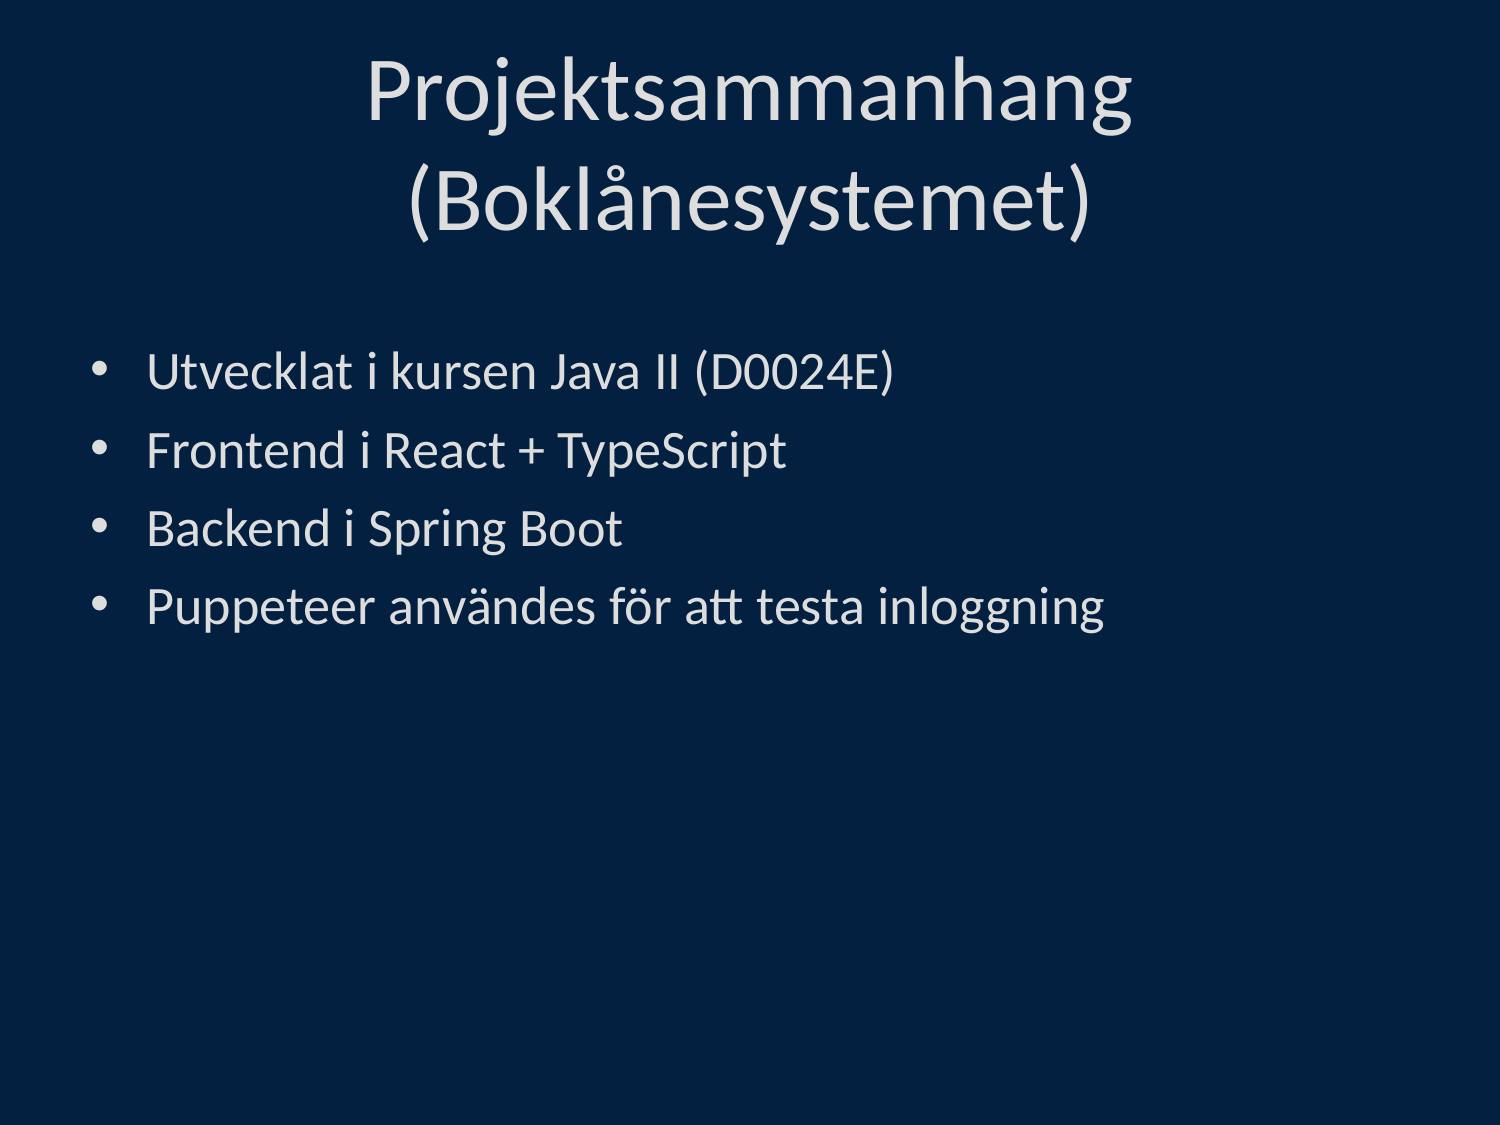

# Projektsammanhang (Boklånesystemet)
Utvecklat i kursen Java II (D0024E)
Frontend i React + TypeScript
Backend i Spring Boot
Puppeteer användes för att testa inloggning